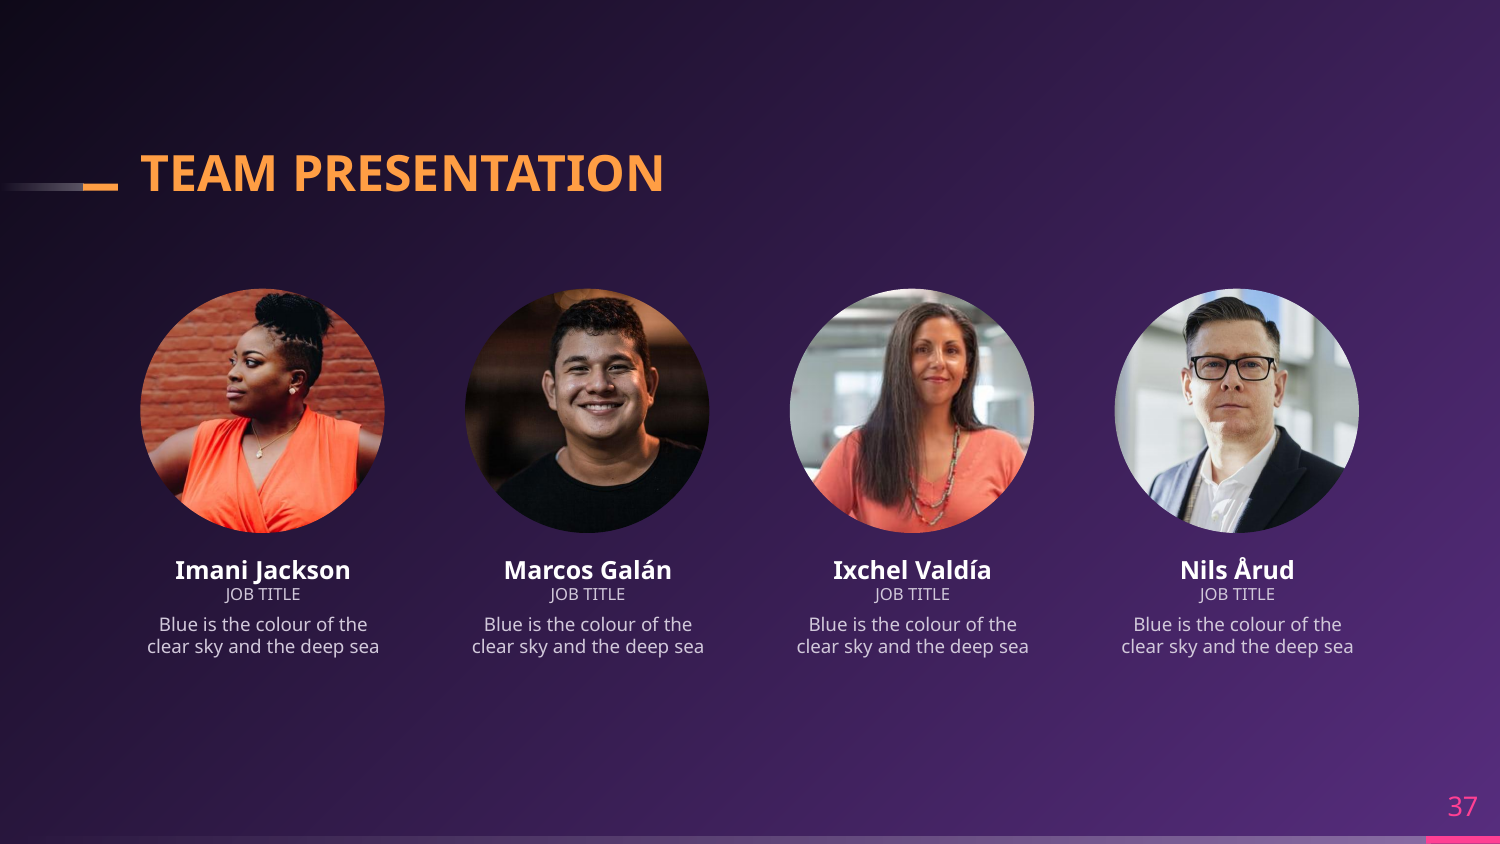

# TEAM PRESENTATION
Imani Jackson
JOB TITLE
Blue is the colour of the clear sky and the deep sea
Marcos Galán
JOB TITLE
Blue is the colour of the clear sky and the deep sea
Ixchel Valdía
JOB TITLE
Blue is the colour of the clear sky and the deep sea
Nils Årud
JOB TITLE
Blue is the colour of the clear sky and the deep sea